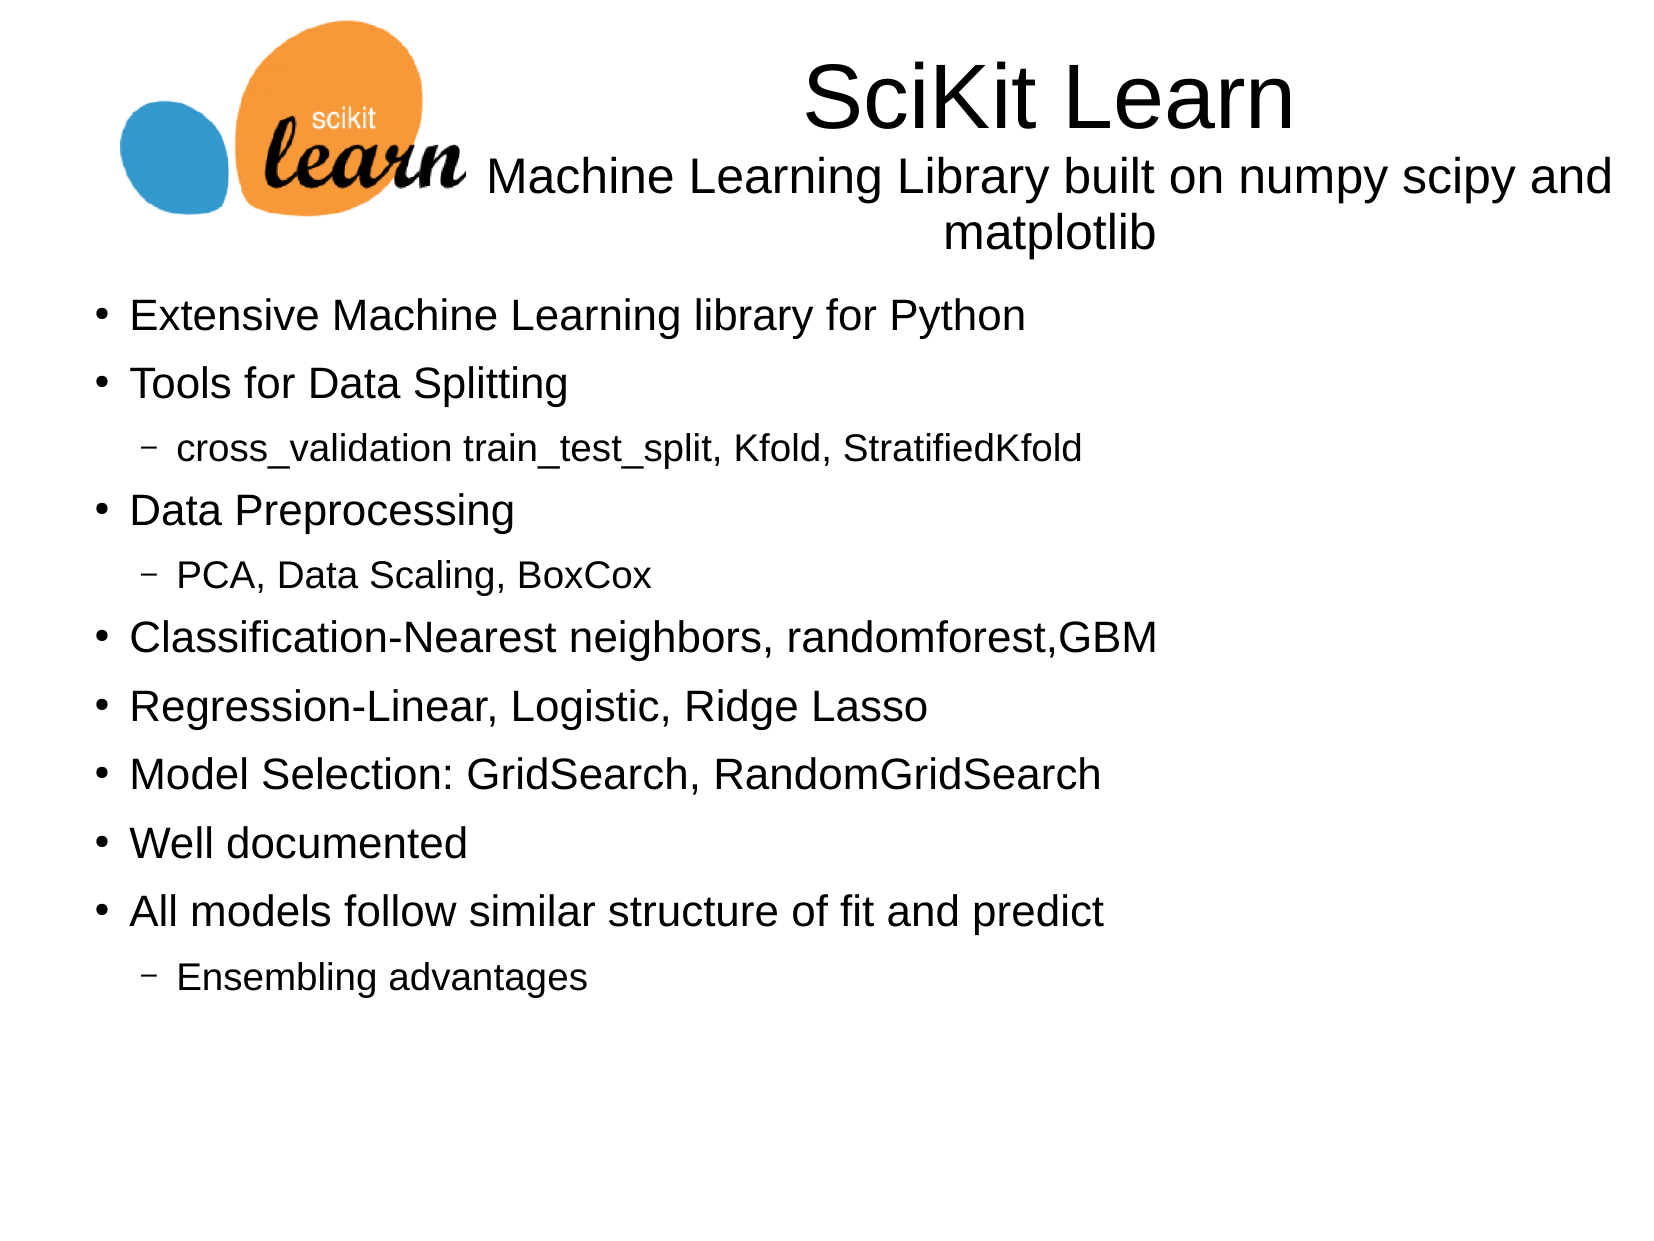

# SciKit Learn Machine Learning Library built on numpy scipy and matplotlib
Extensive Machine Learning library for Python
Tools for Data Splitting
cross_validation train_test_split, Kfold, StratifiedKfold
Data Preprocessing
PCA, Data Scaling, BoxCox
Classification-Nearest neighbors, randomforest,GBM
Regression-Linear, Logistic, Ridge Lasso
Model Selection: GridSearch, RandomGridSearch
Well documented
All models follow similar structure of fit and predict
Ensembling advantages